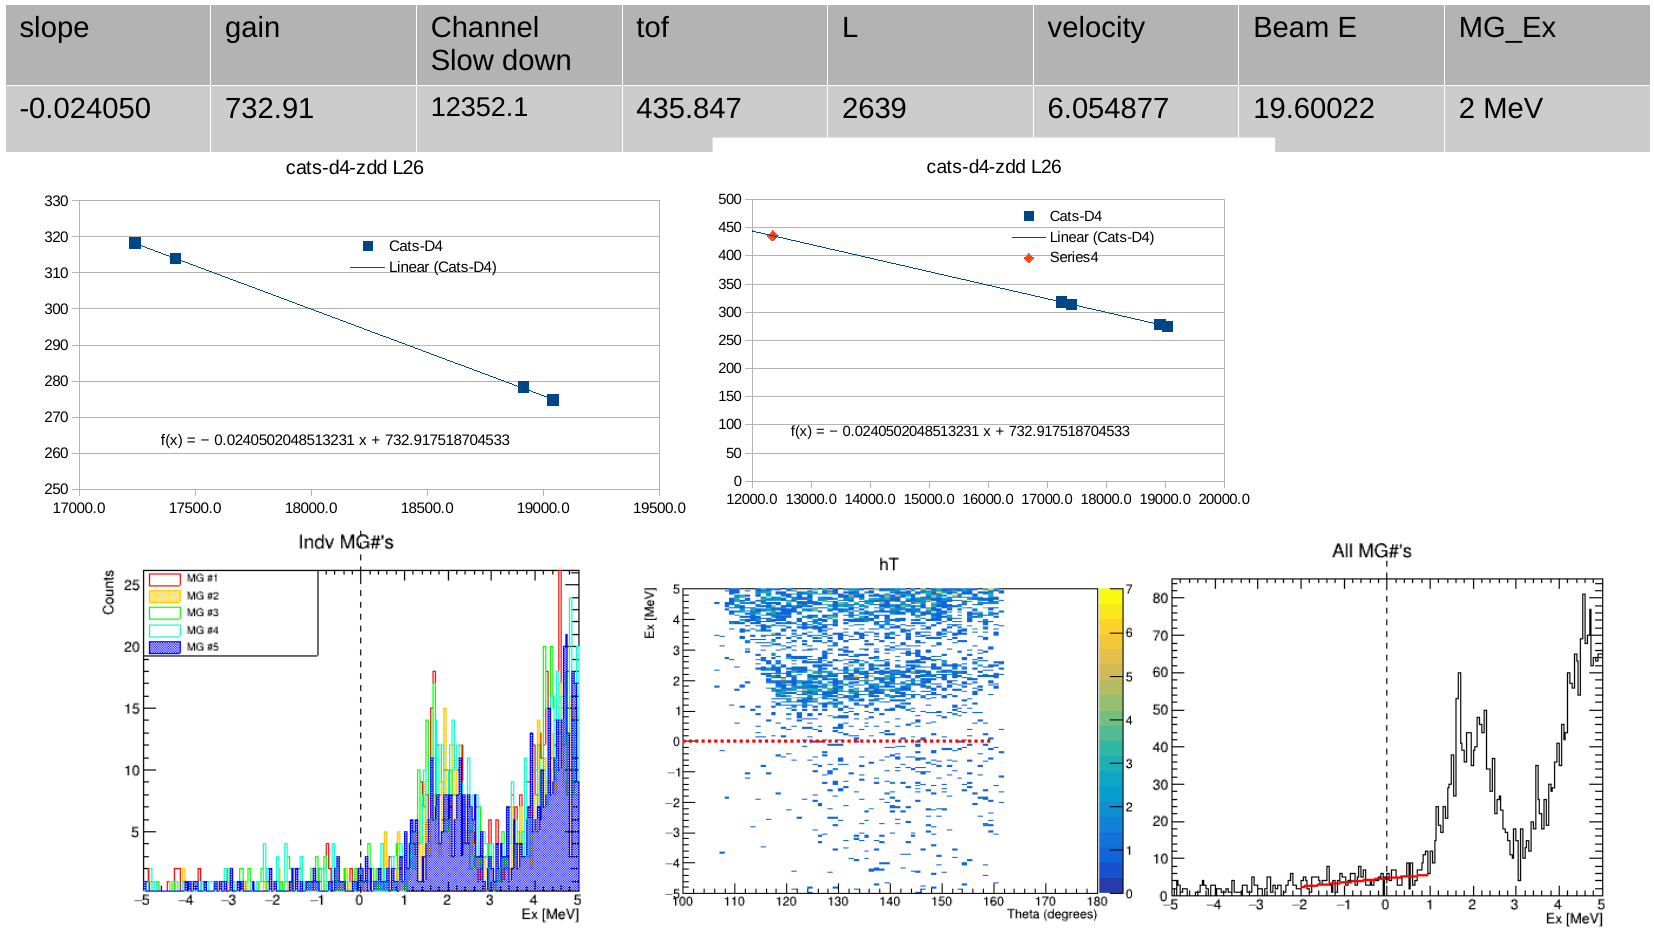

| slope | gain | Channel Slow down | tof | L | velocity | Beam E | MG\_Ex |
| --- | --- | --- | --- | --- | --- | --- | --- |
| -0.024050 | 732.91 | 12352.1 | 435.847 | 2639 | 6.054877 | 19.60022 | 2 MeV |
### Chart: cats-d4-zdd L26
| Category | Cats-D4 |
|---|---|
### Chart: cats-d4-zdd L26
| Category | Cats-D4 | |
|---|---|---|